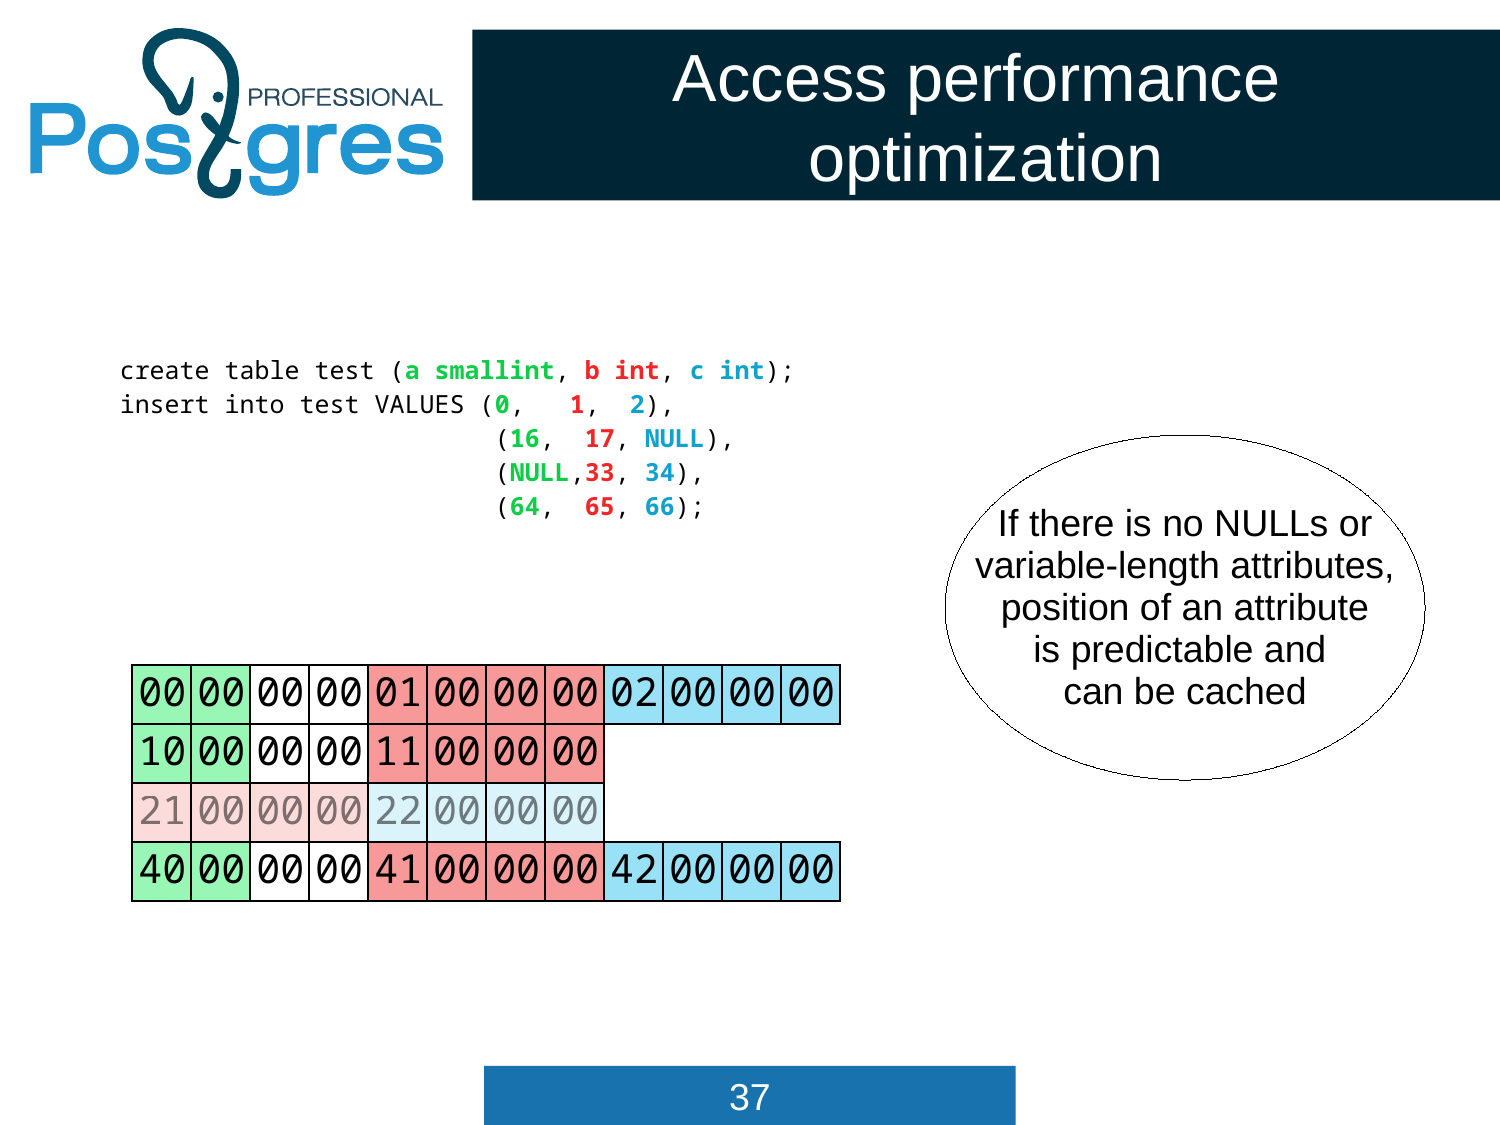

# Access performance optimization
create table test (a smallint, b int, c int);
insert into test VALUES (0, 1, 2),
 (16, 17, NULL),
 (NULL,33, 34),
 (64, 65, 66);
If there is no NULLs or
variable-length attributes,
position of an attribute
is predictable and
can be cached